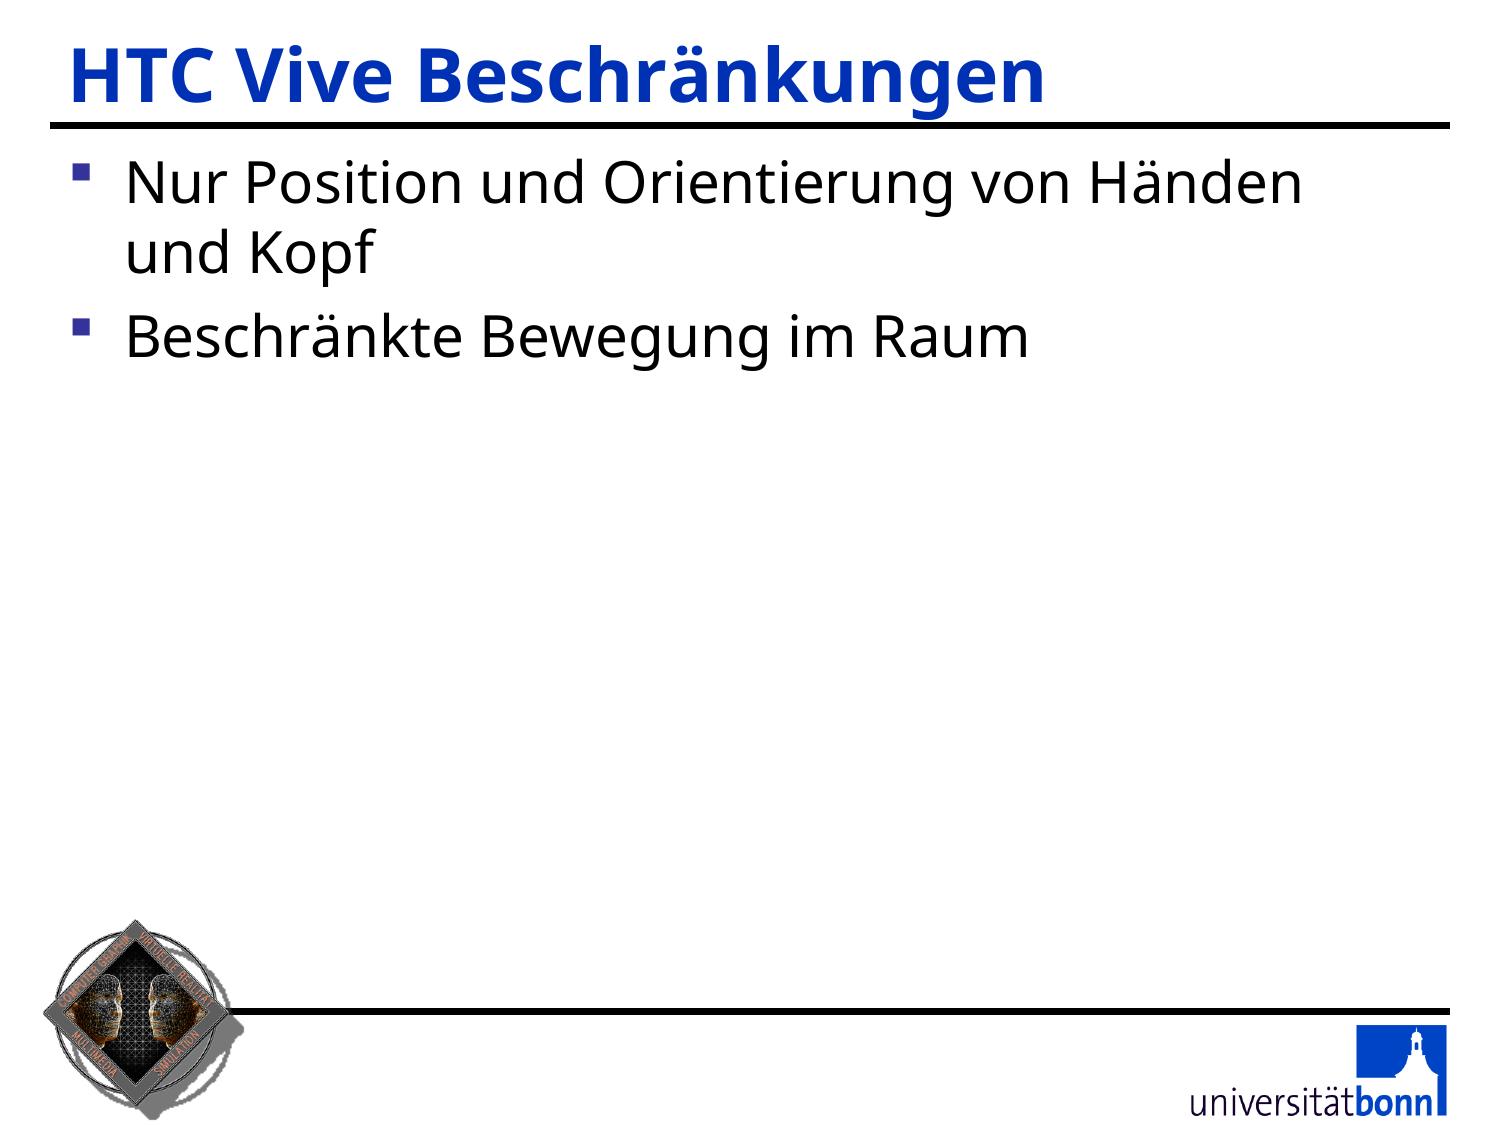

# HTC Vive Beschränkungen
Nur Position und Orientierung von Händen und Kopf
Beschränkte Bewegung im Raum